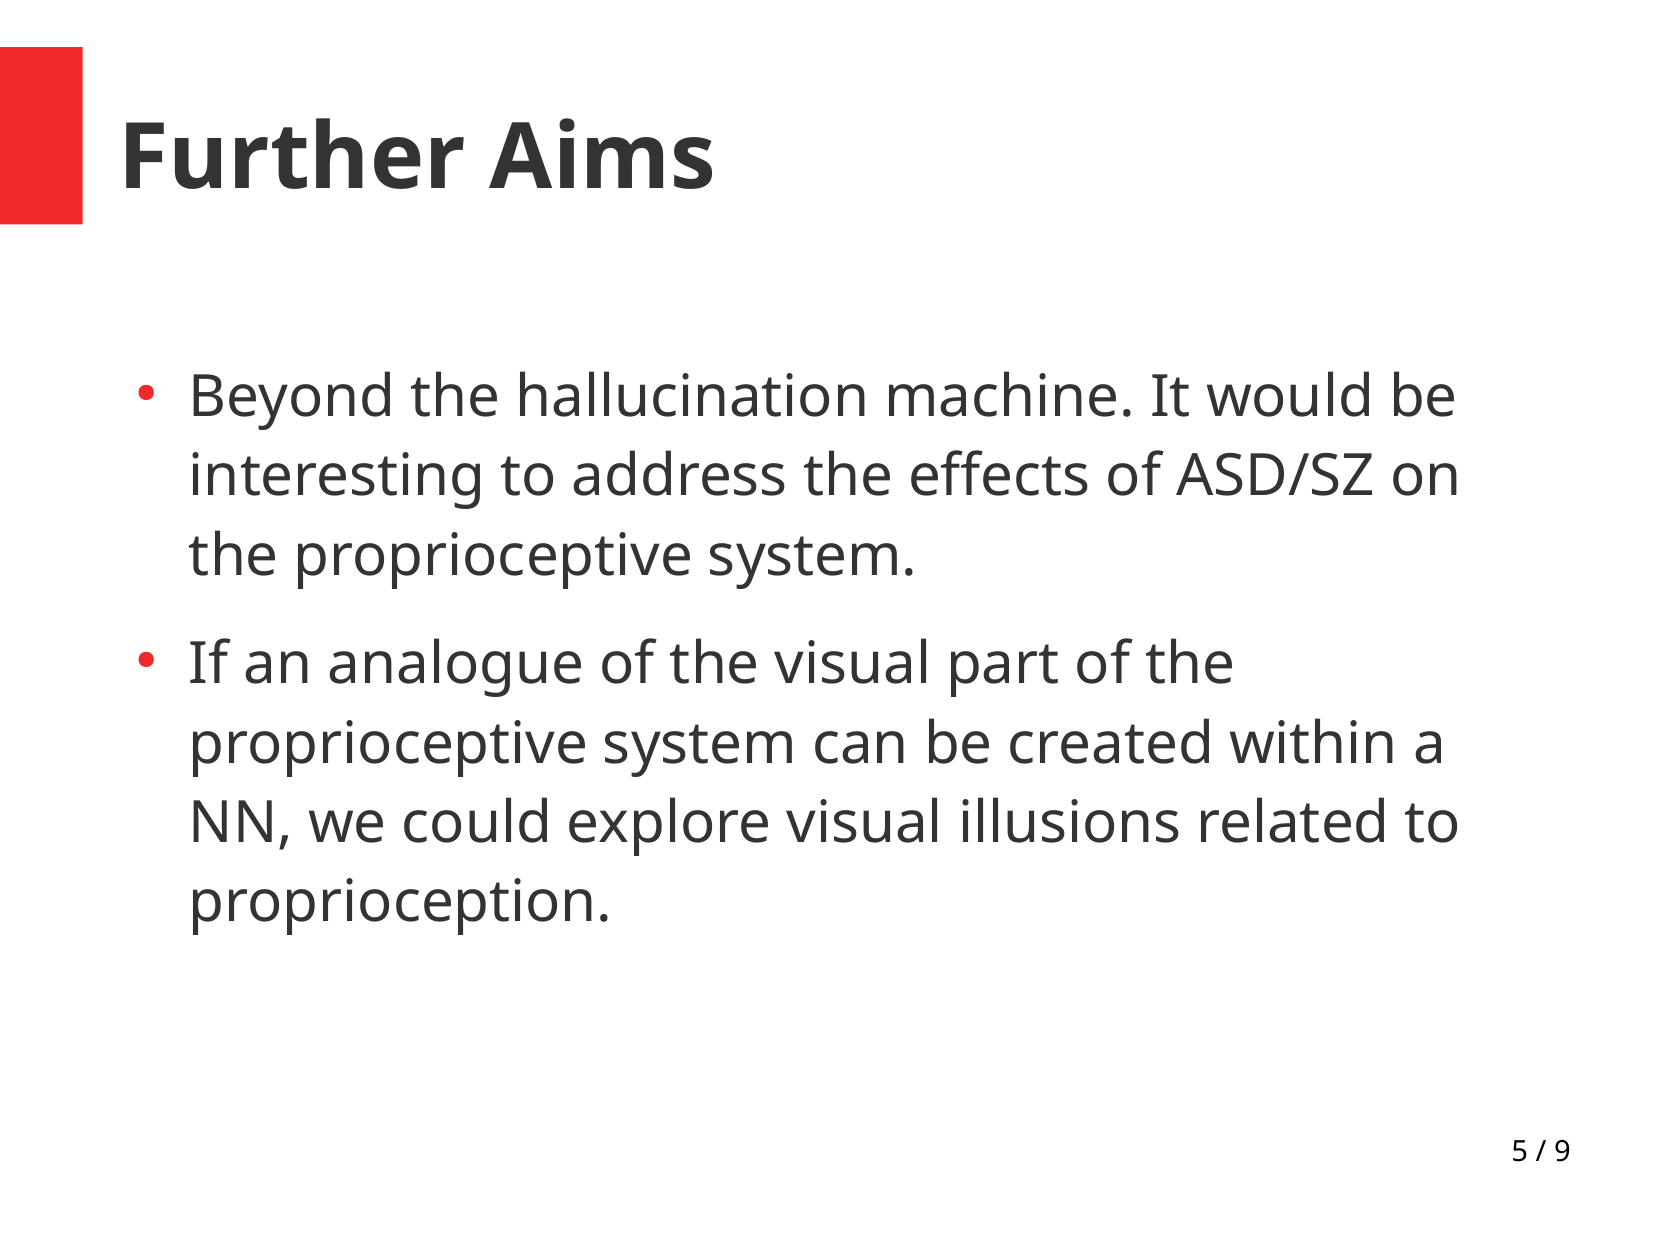

# Further Aims
Beyond the hallucination machine. It would be interesting to address the effects of ASD/SZ on the proprioceptive system.
If an analogue of the visual part of the proprioceptive system can be created within a NN, we could explore visual illusions related to proprioception.
5